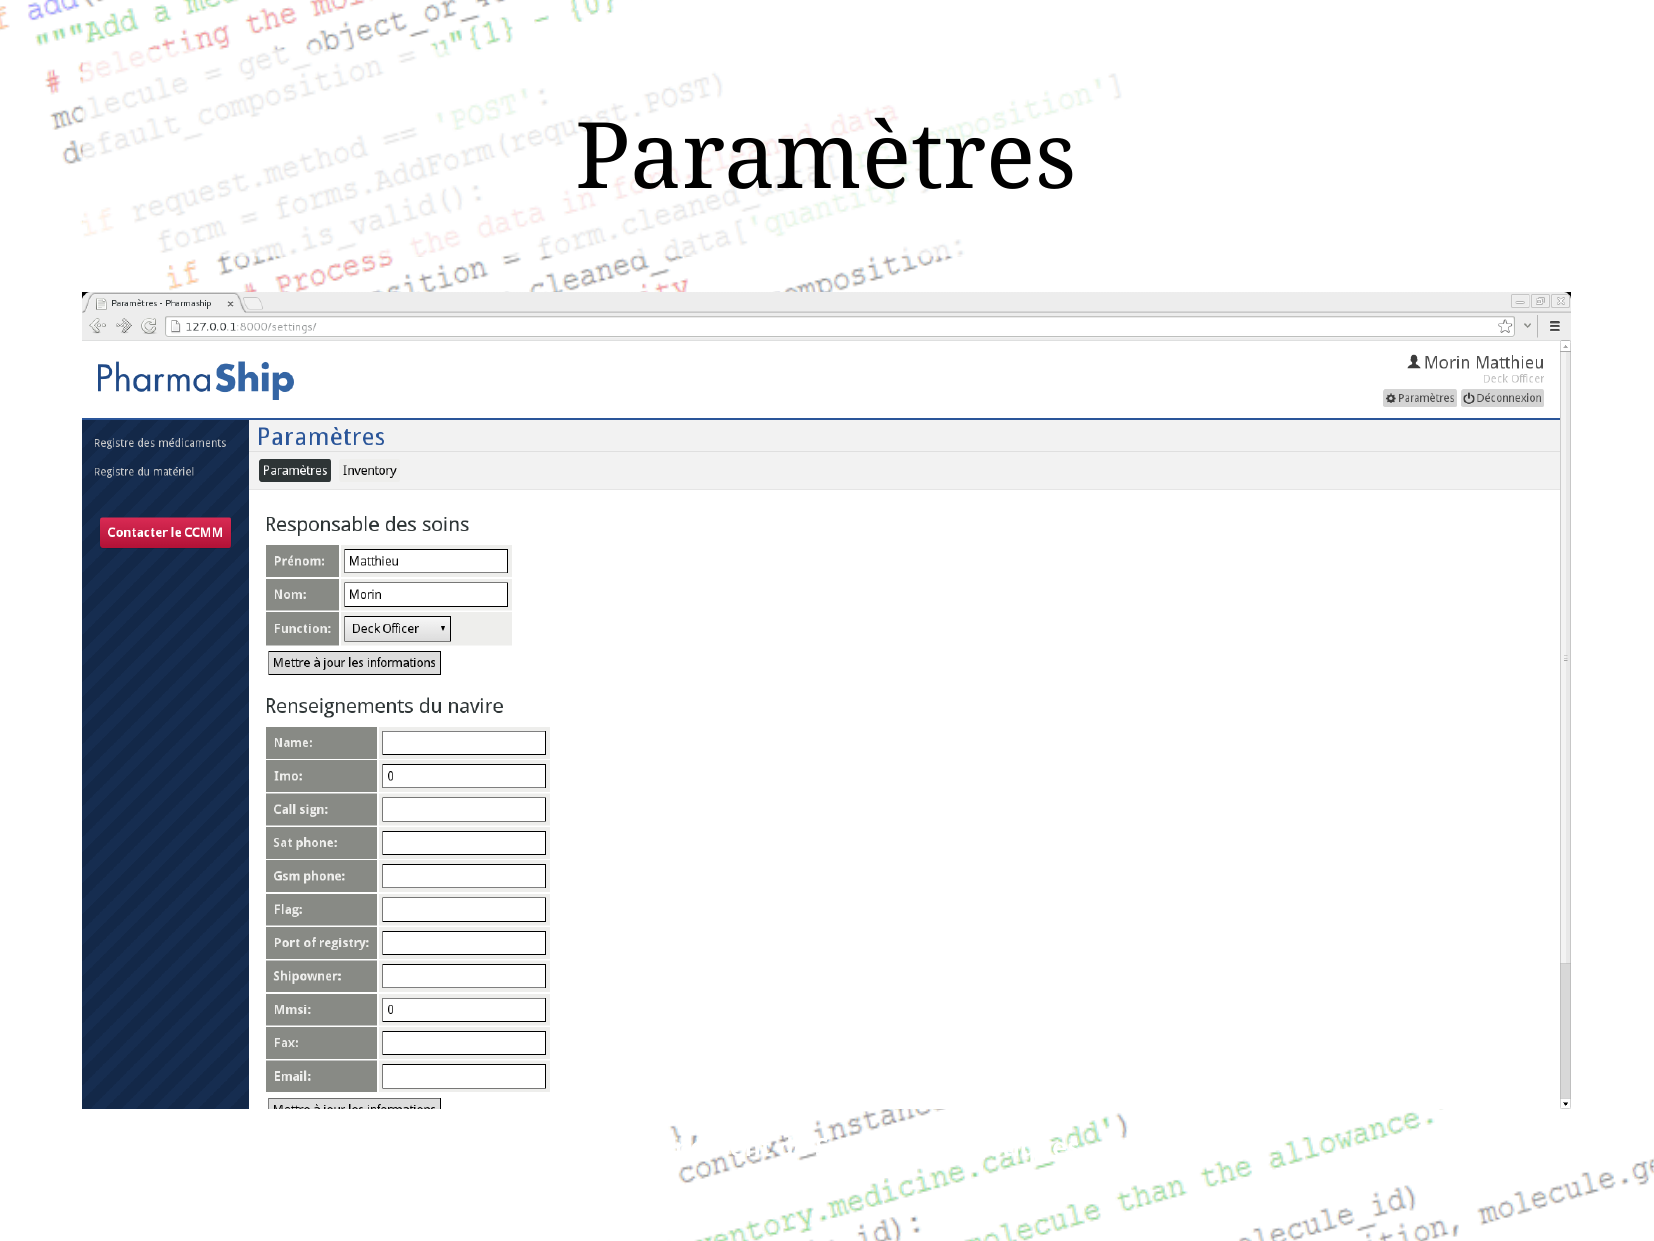

# Paramètres
24/08/2013
Développement de Solutions Marétiques
7